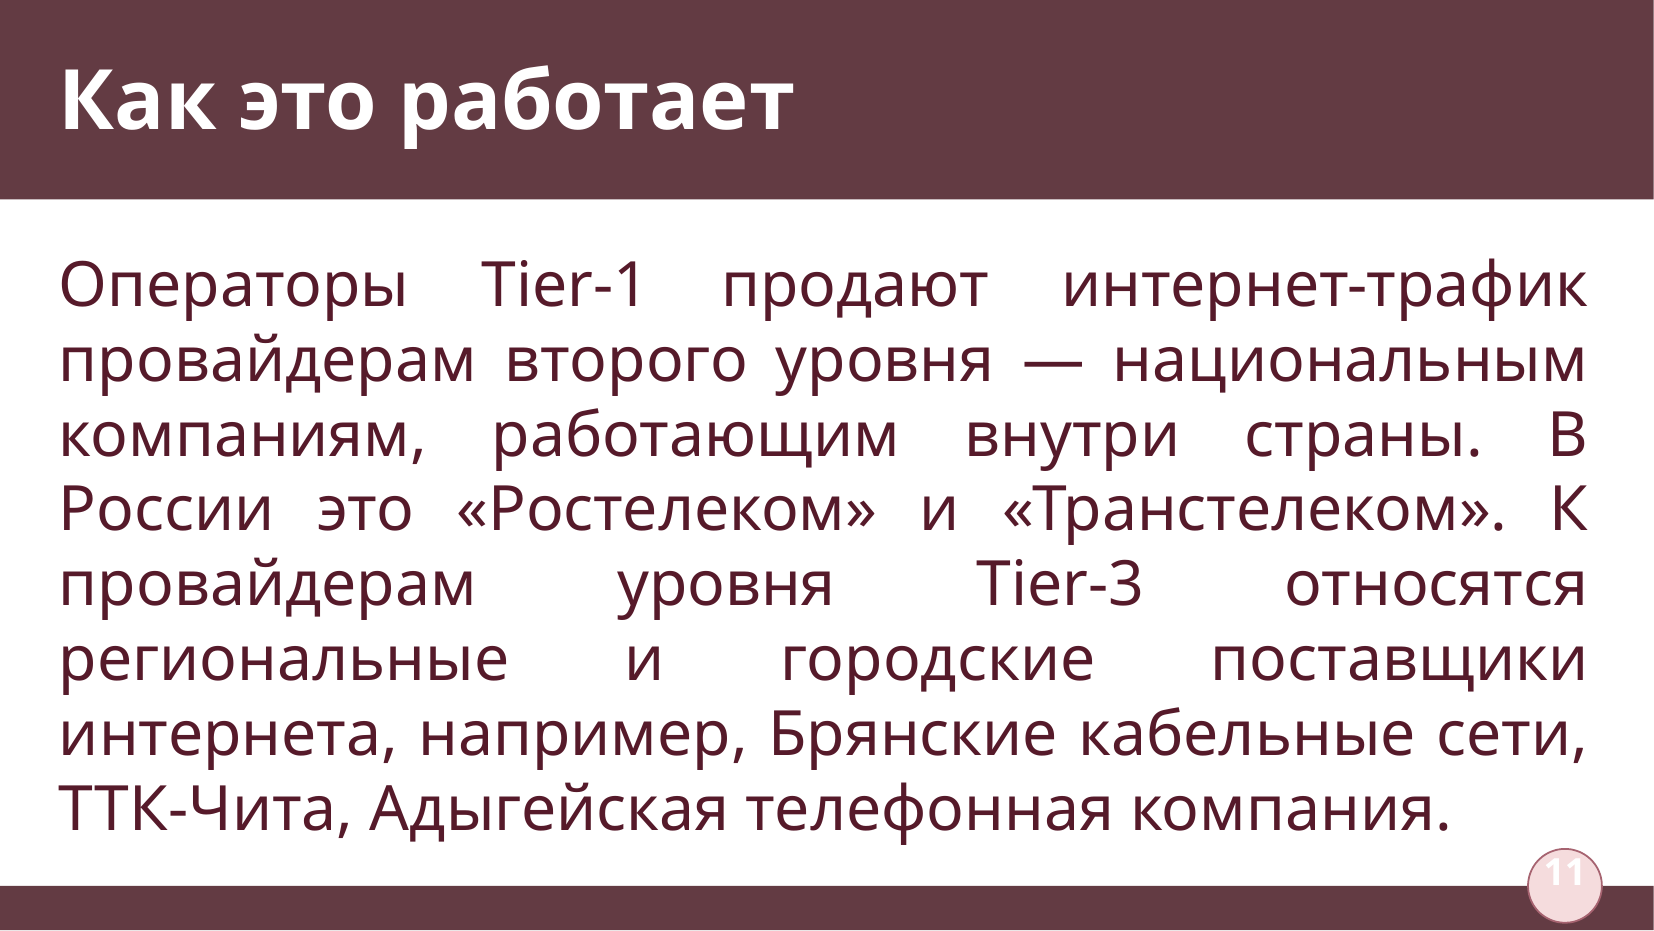

# Как это работает
Операторы Tier-1 продают интернет-трафик провайдерам второго уровня ― национальным компаниям, работающим внутри страны. В России это «Ростелеком» и «Транстелеком». К провайдерам уровня Tier-3 относятся региональные и городские поставщики интернета, например, Брянские кабельные сети, ТТК-Чита, Адыгейская телефонная компания.